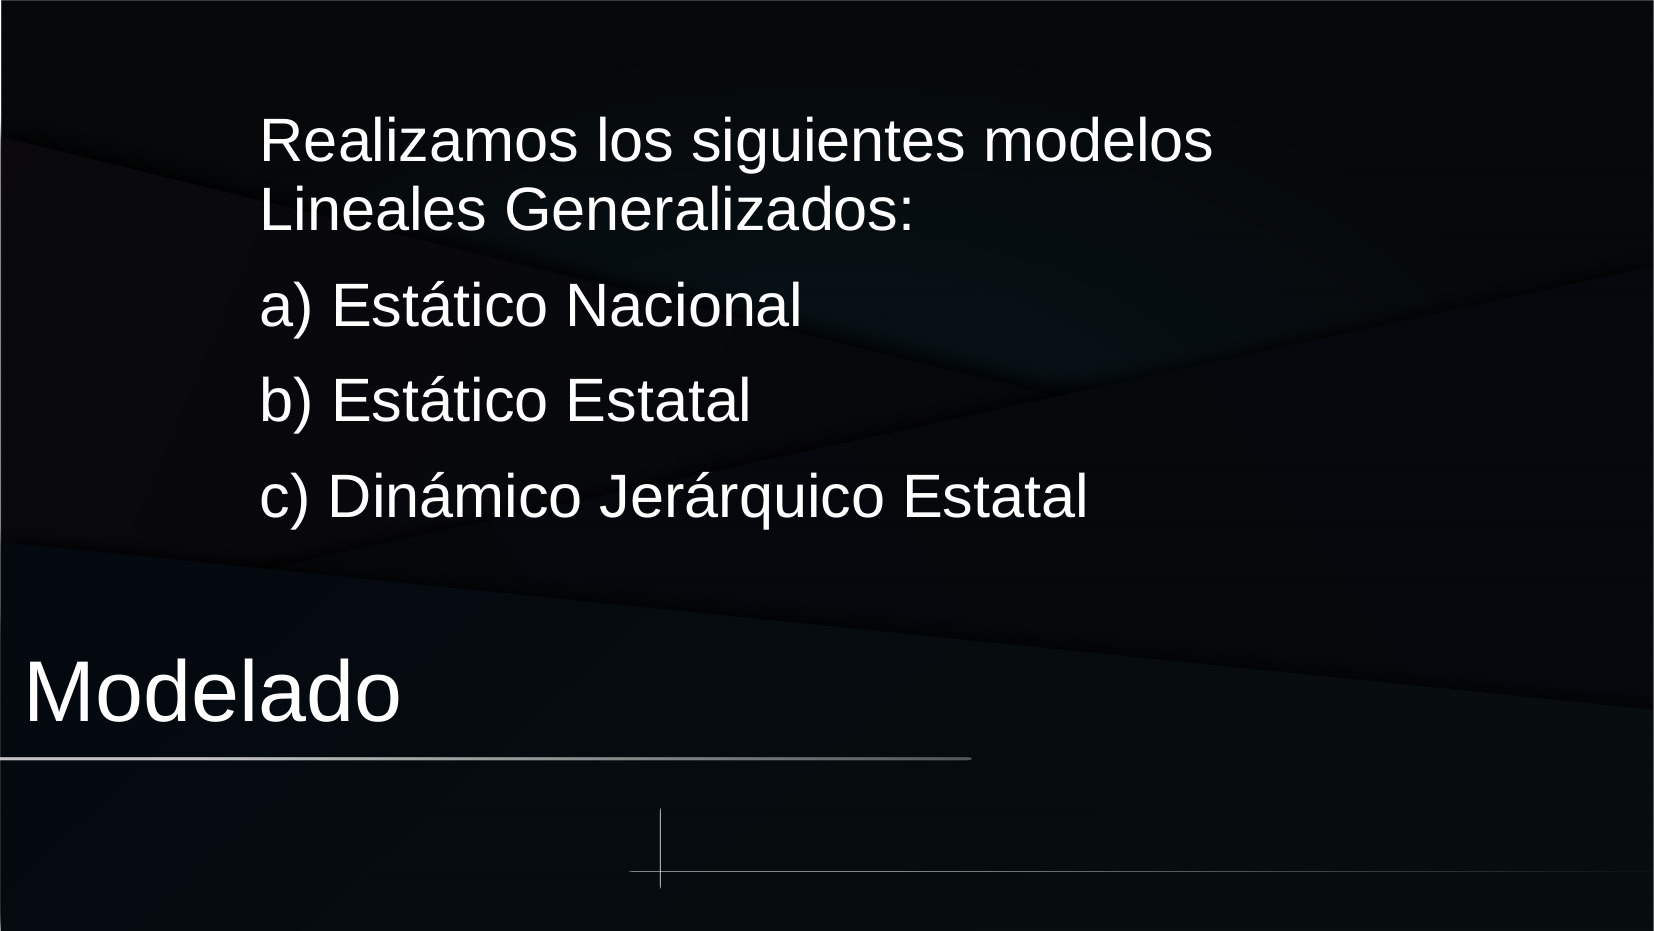

Realizamos los siguientes modelos Lineales Generalizados:
a) Estático Nacional
b) Estático Estatal
c) Dinámico Jerárquico Estatal
# Modelado